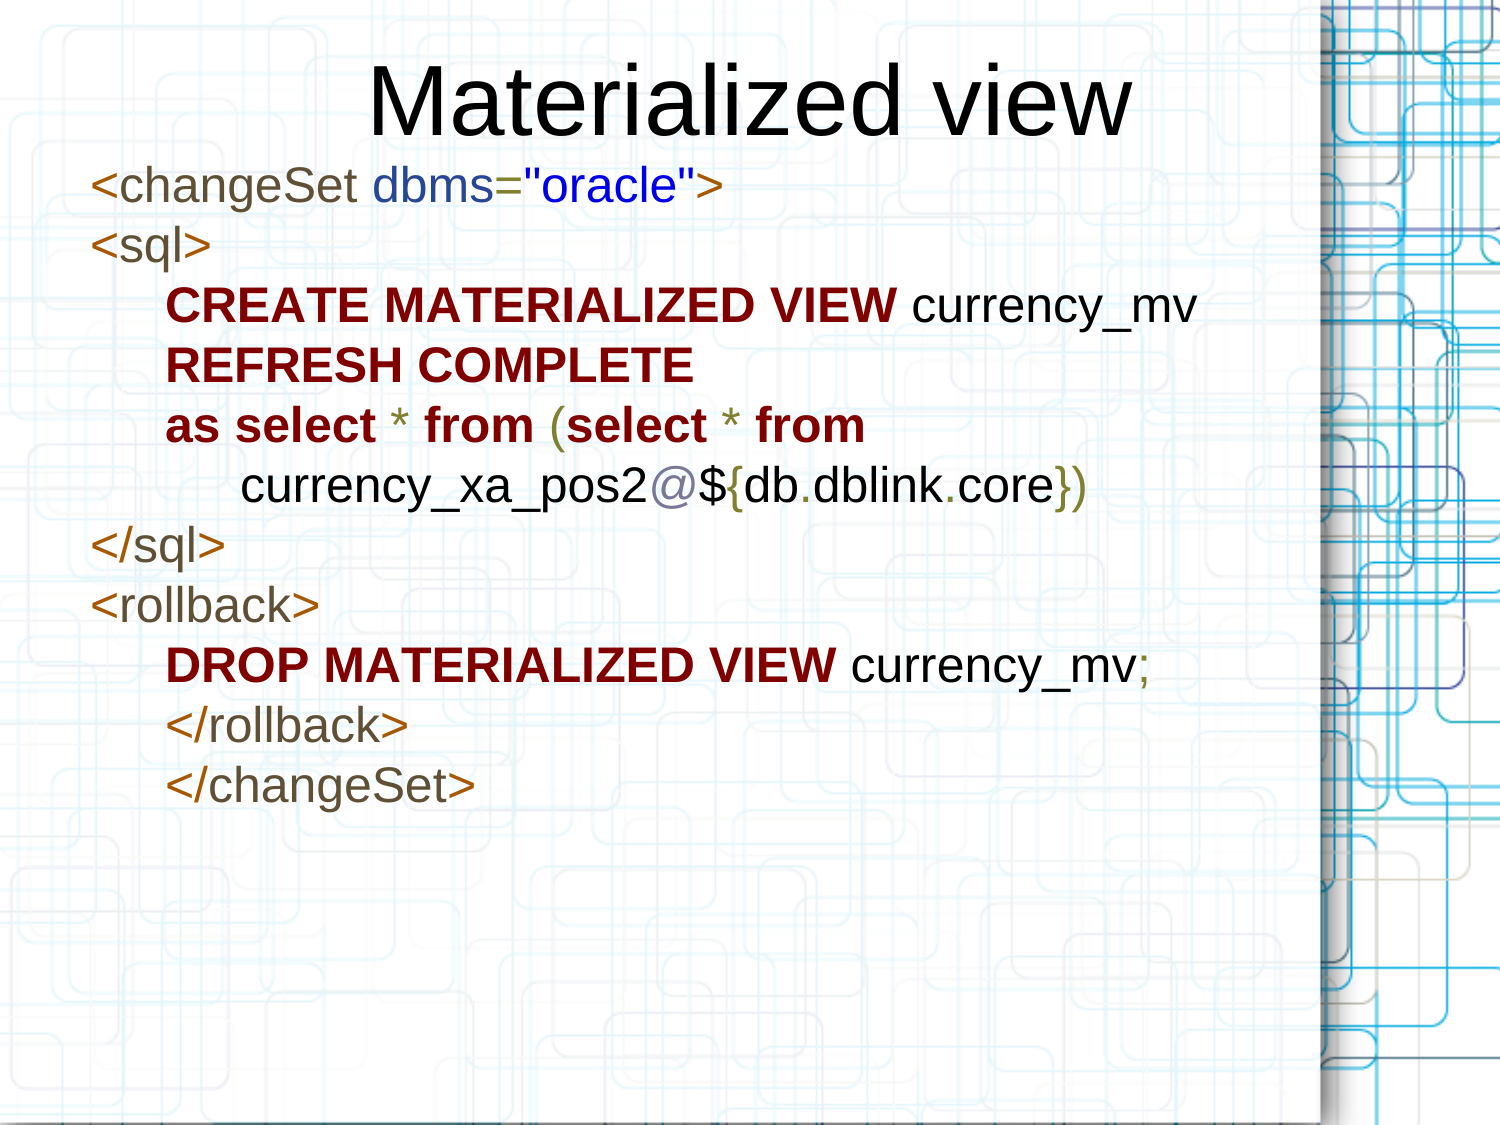

# Materialized view
<changeSet dbms="oracle">
<sql>
CREATE MATERIALIZED VIEW currency_mv
REFRESH COMPLETE
as select * from (select * from
currency_xa_pos2@${db.dblink.core})
</sql>
<rollback>
DROP MATERIALIZED VIEW currency_mv;
</rollback>
</changeSet>